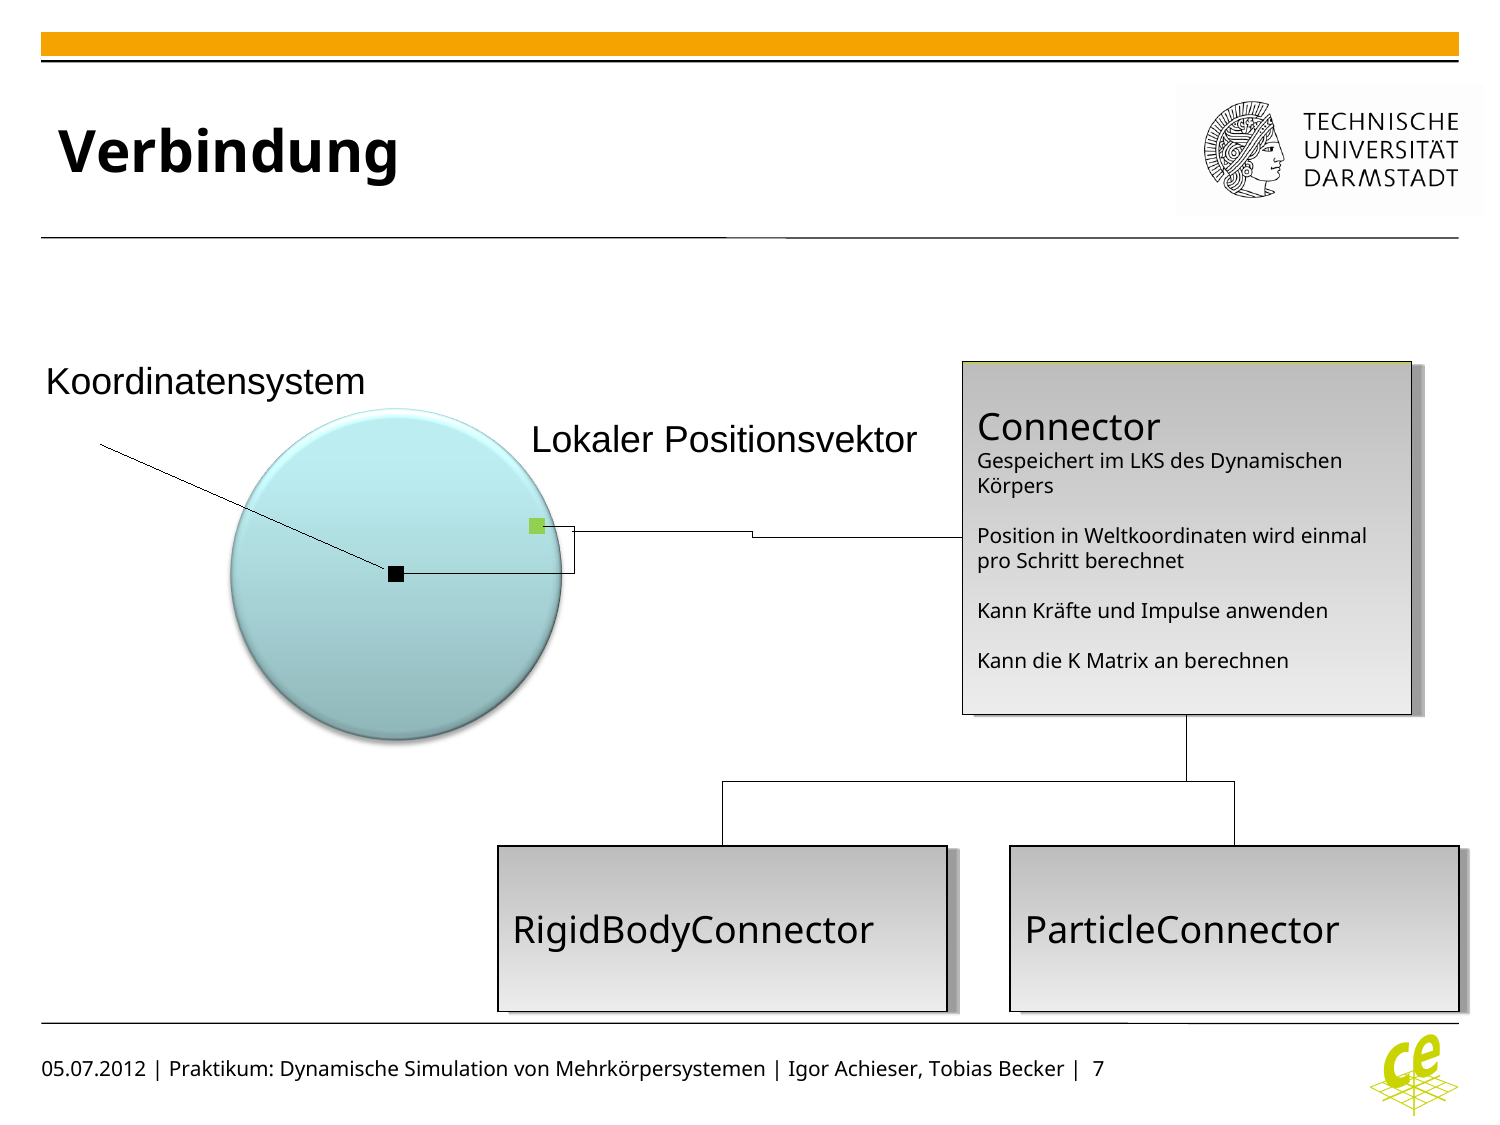

Verbindung
Koordinatensystem
Connector
Gespeichert im LKS des Dynamischen Körpers
Position in Weltkoordinaten wird einmal pro Schritt berechnet
Kann Kräfte und Impulse anwenden
Kann die K Matrix an berechnen
Lokaler Positionsvektor
RigidBodyConnector
ParticleConnector
05.07.2012 | Praktikum: Dynamische Simulation von Mehrkörpersystemen | Igor Achieser, Tobias Becker |